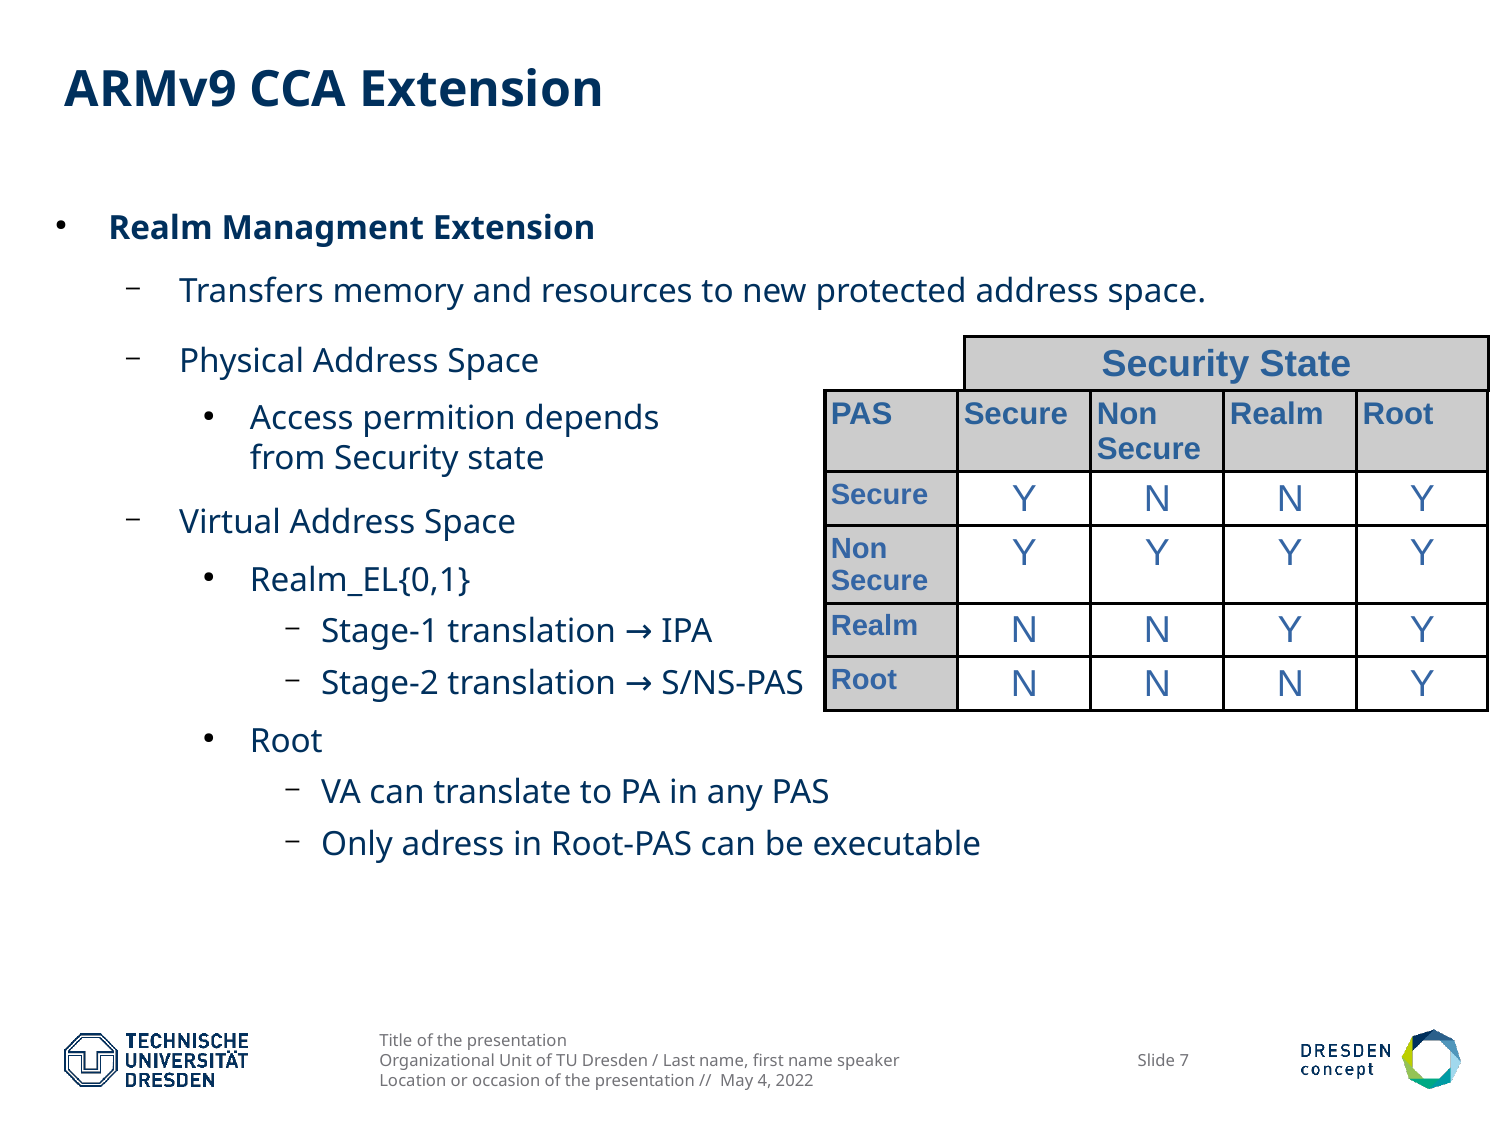

# ARMv9 CCA Extension
Realm Managment Extension
Transfers memory and resources to new protected address space.
Physical Address Space
Access permition depends
from Security state
Virtual Address Space
Realm_EL{0,1}
Stage-1 translation → IPA
Stage-2 translation → S/NS-PAS
Root
VA can translate to PA in any PAS
Only adress in Root-PAS can be executable
| Security State |
| --- |
| PAS | Secure | Non Secure | Realm | Root |
| --- | --- | --- | --- | --- |
| Secure | Y | N | N | Y |
| Non Secure | Y | Y | Y | Y |
| Realm | N | N | Y | Y |
| Root | N | N | N | Y |